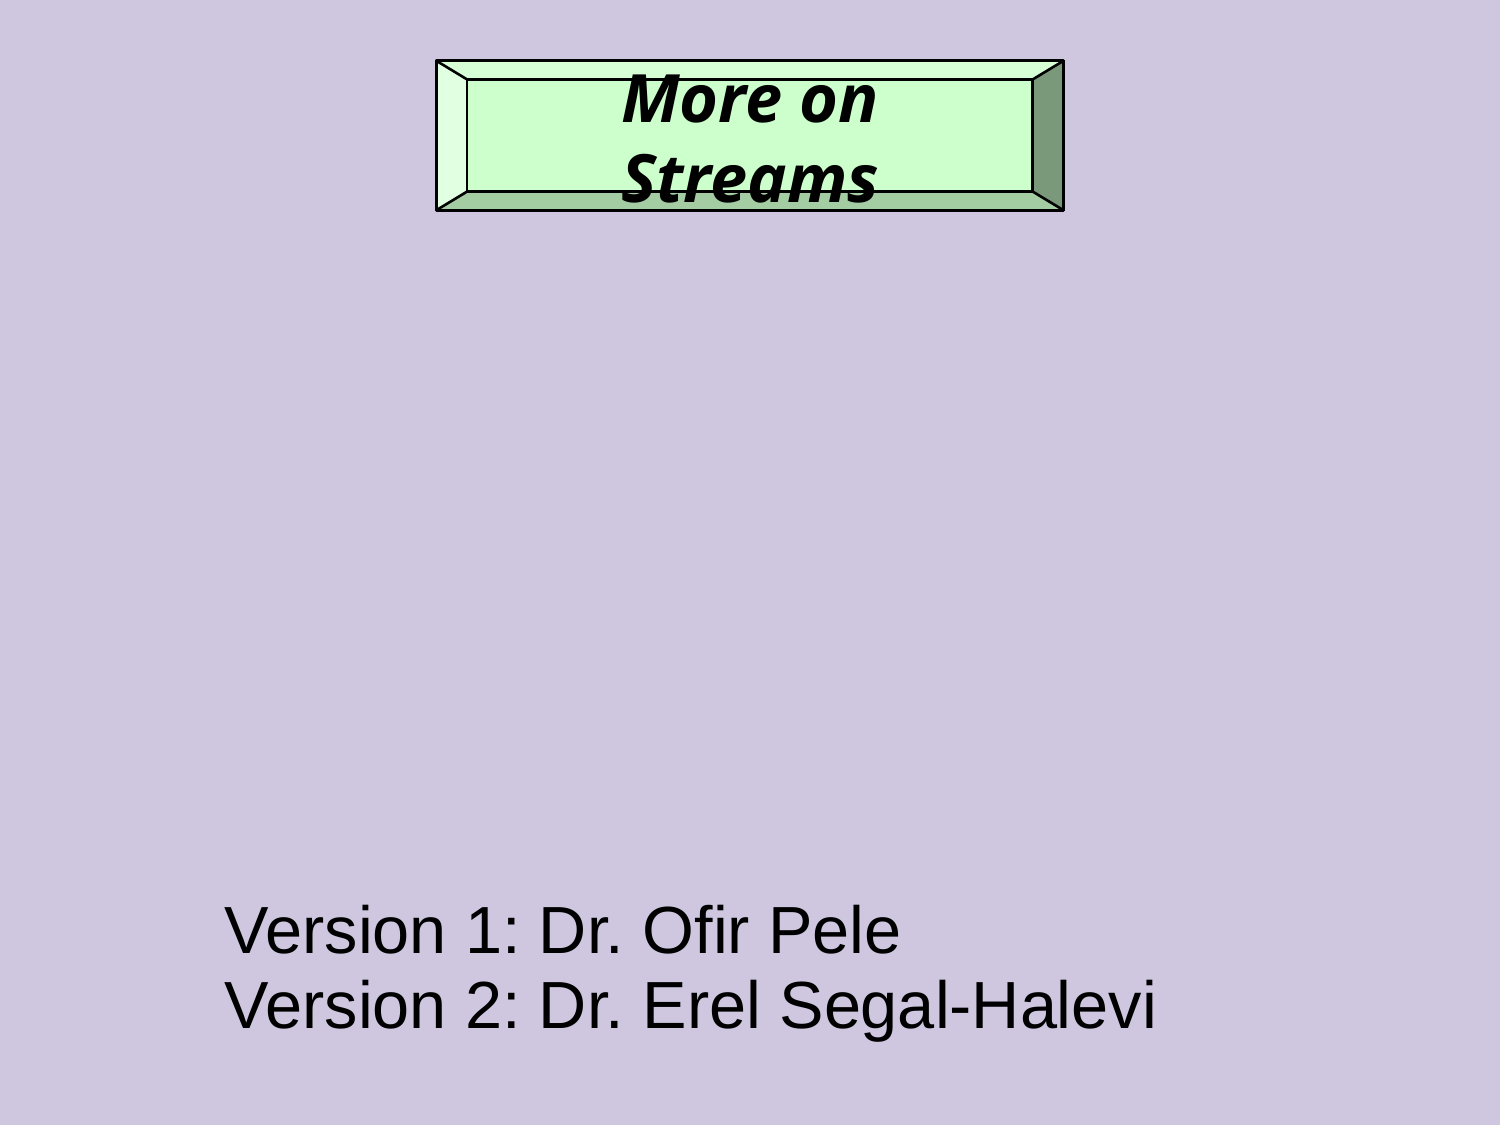

More on Streams
Version 1: Dr. Ofir Pele
Version 2: Dr. Erel Segal-Halevi